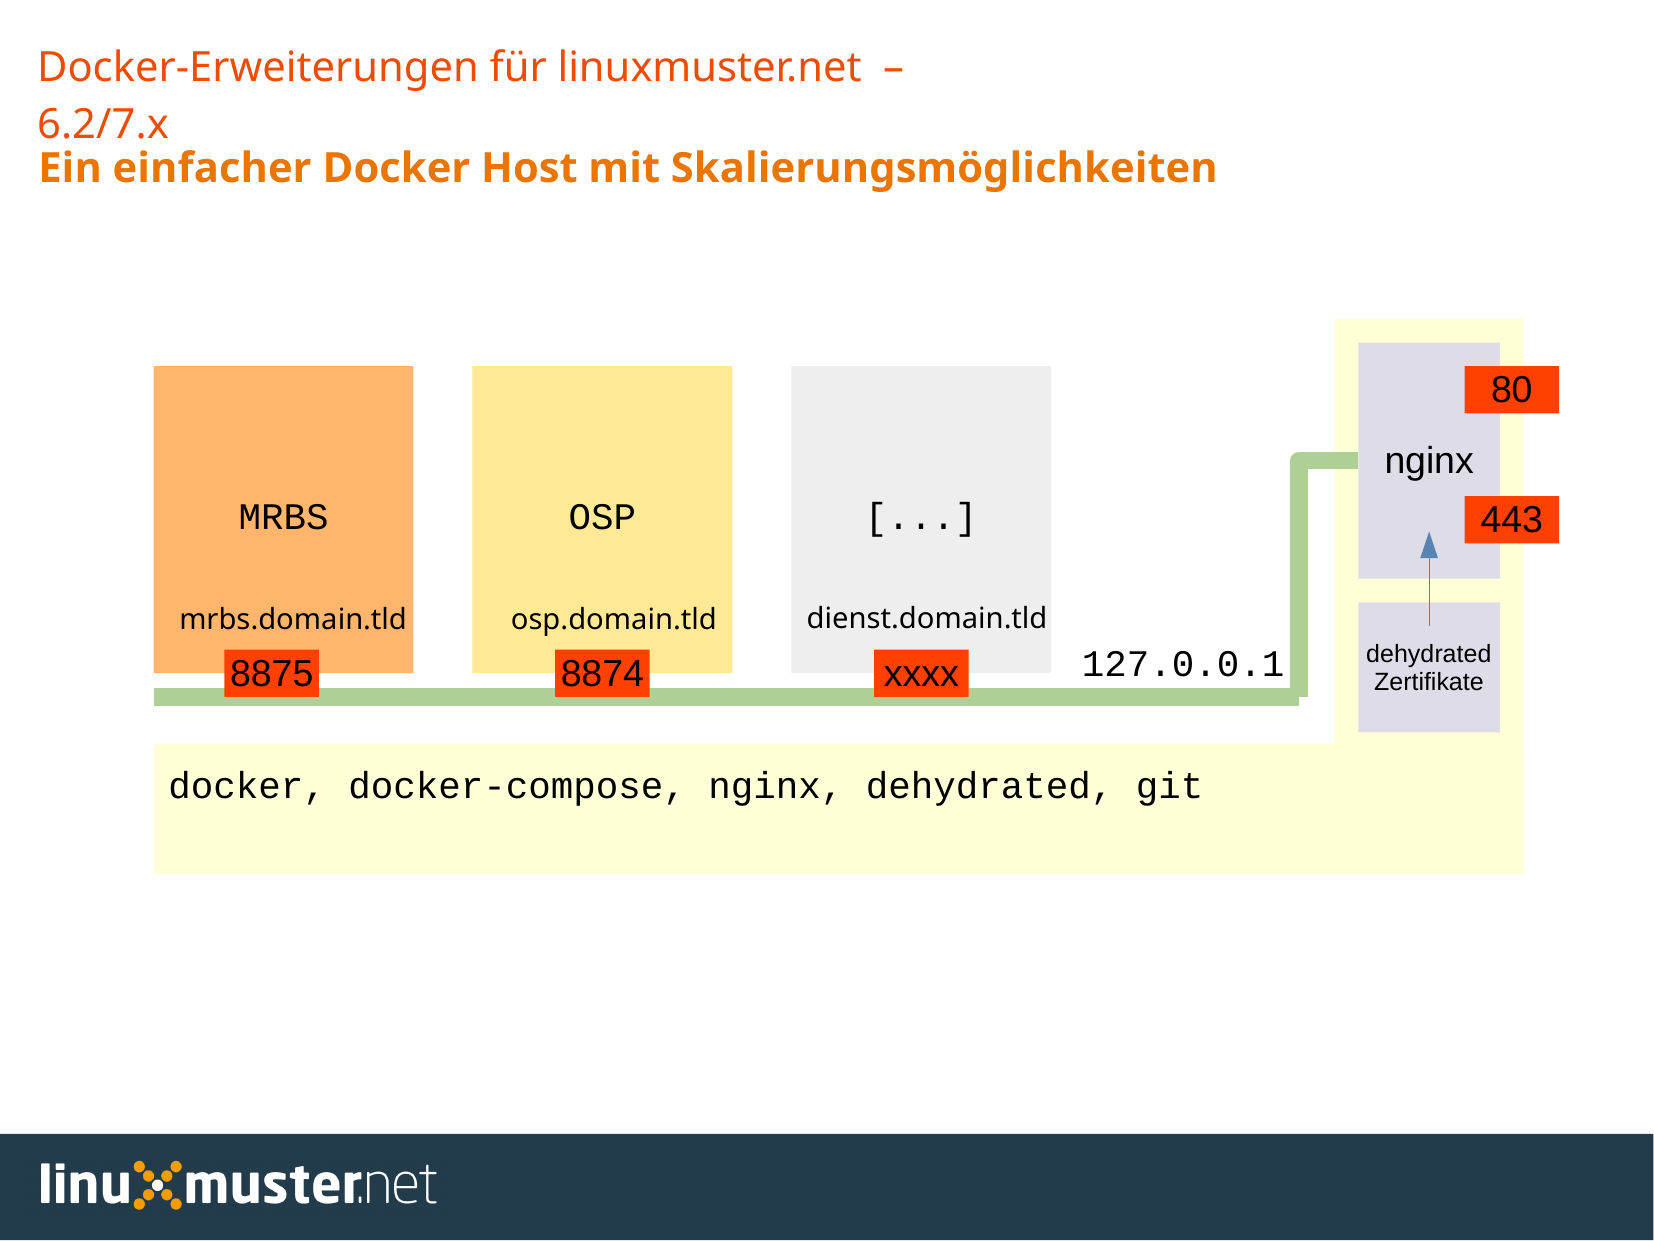

Docker-Erweiterungen für linuxmuster.net – 6.2/7.x
Ein einfacher Docker Host mit Skalierungsmöglichkeiten
nginx
MRBS
OSP
[...]
80
443
dienst.domain.tld
mrbs.domain.tld
osp.domain.tld
dehydrated
Zertifikate
127.0.0.1
8875
8874
xxxx
docker, docker-compose, nginx, dehydrated, git